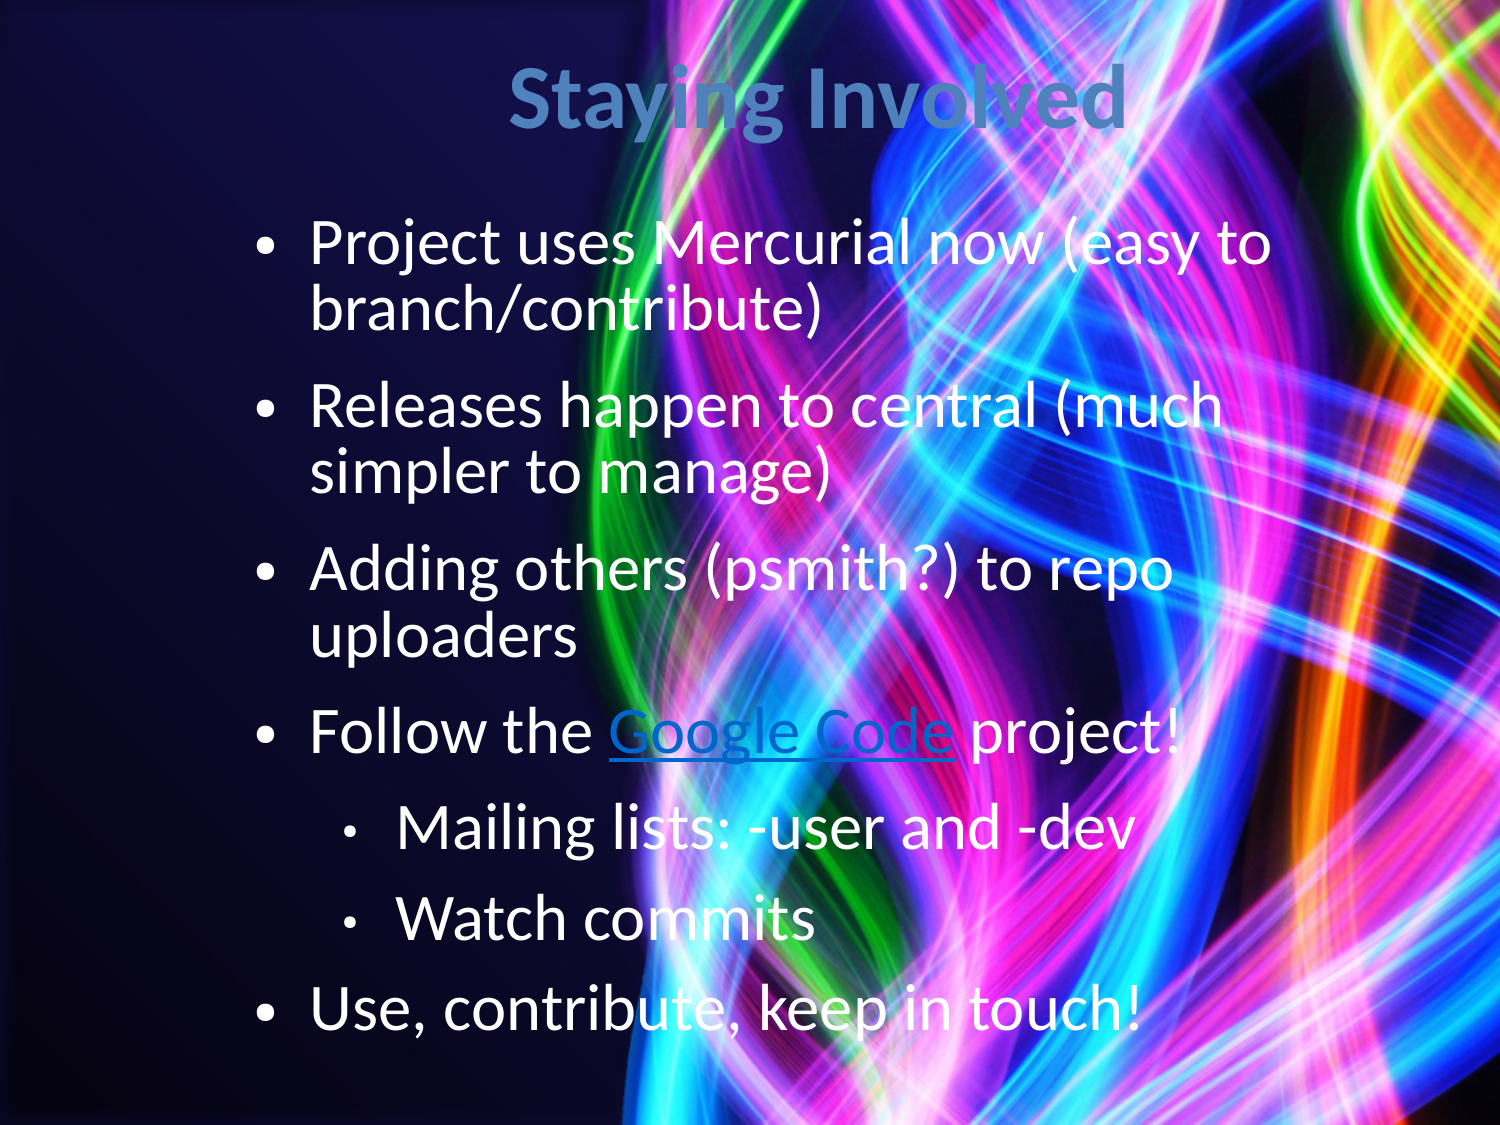

# Staying Involved
Project uses Mercurial now (easy to branch/contribute)
Releases happen to central (much simpler to manage)
Adding others (psmith?) to repo uploaders
Follow the Google Code project!
Mailing lists: -user and -dev
Watch commits
Use, contribute, keep in touch!